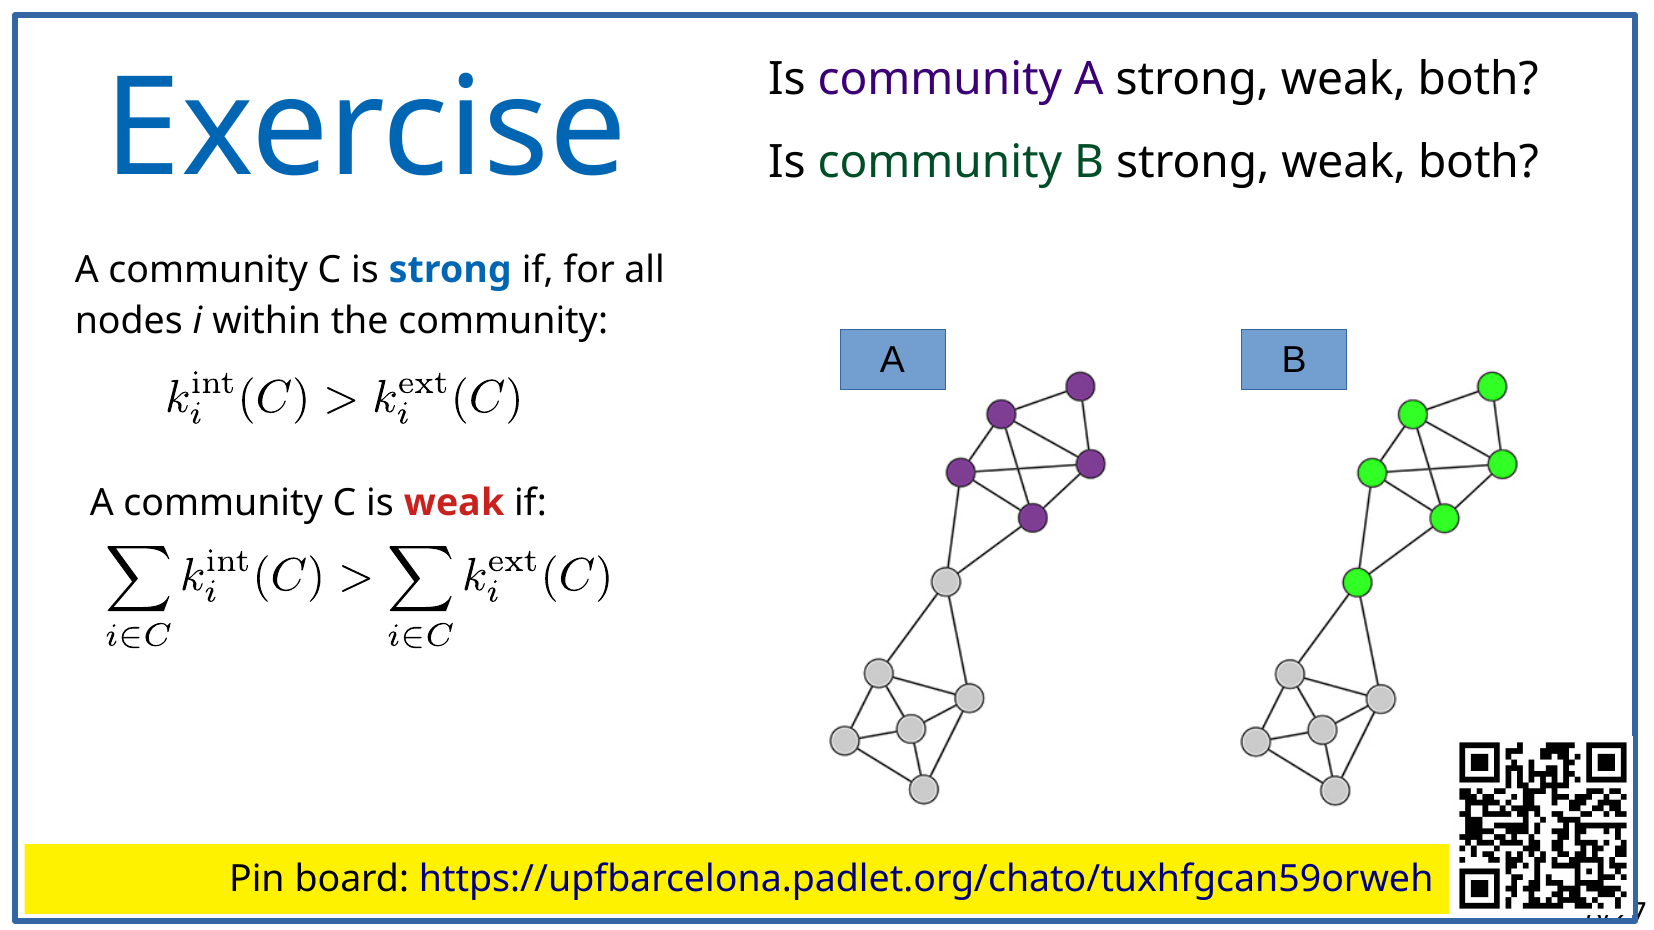

# Exercise
Is community A strong, weak, both?
Is community B strong, weak, both?
A community C is strong if, for all nodes i within the community:
A
B
A community C is weak if:
Pin board: https://upfbarcelona.padlet.org/chato/tuxhfgcan59orweh
8